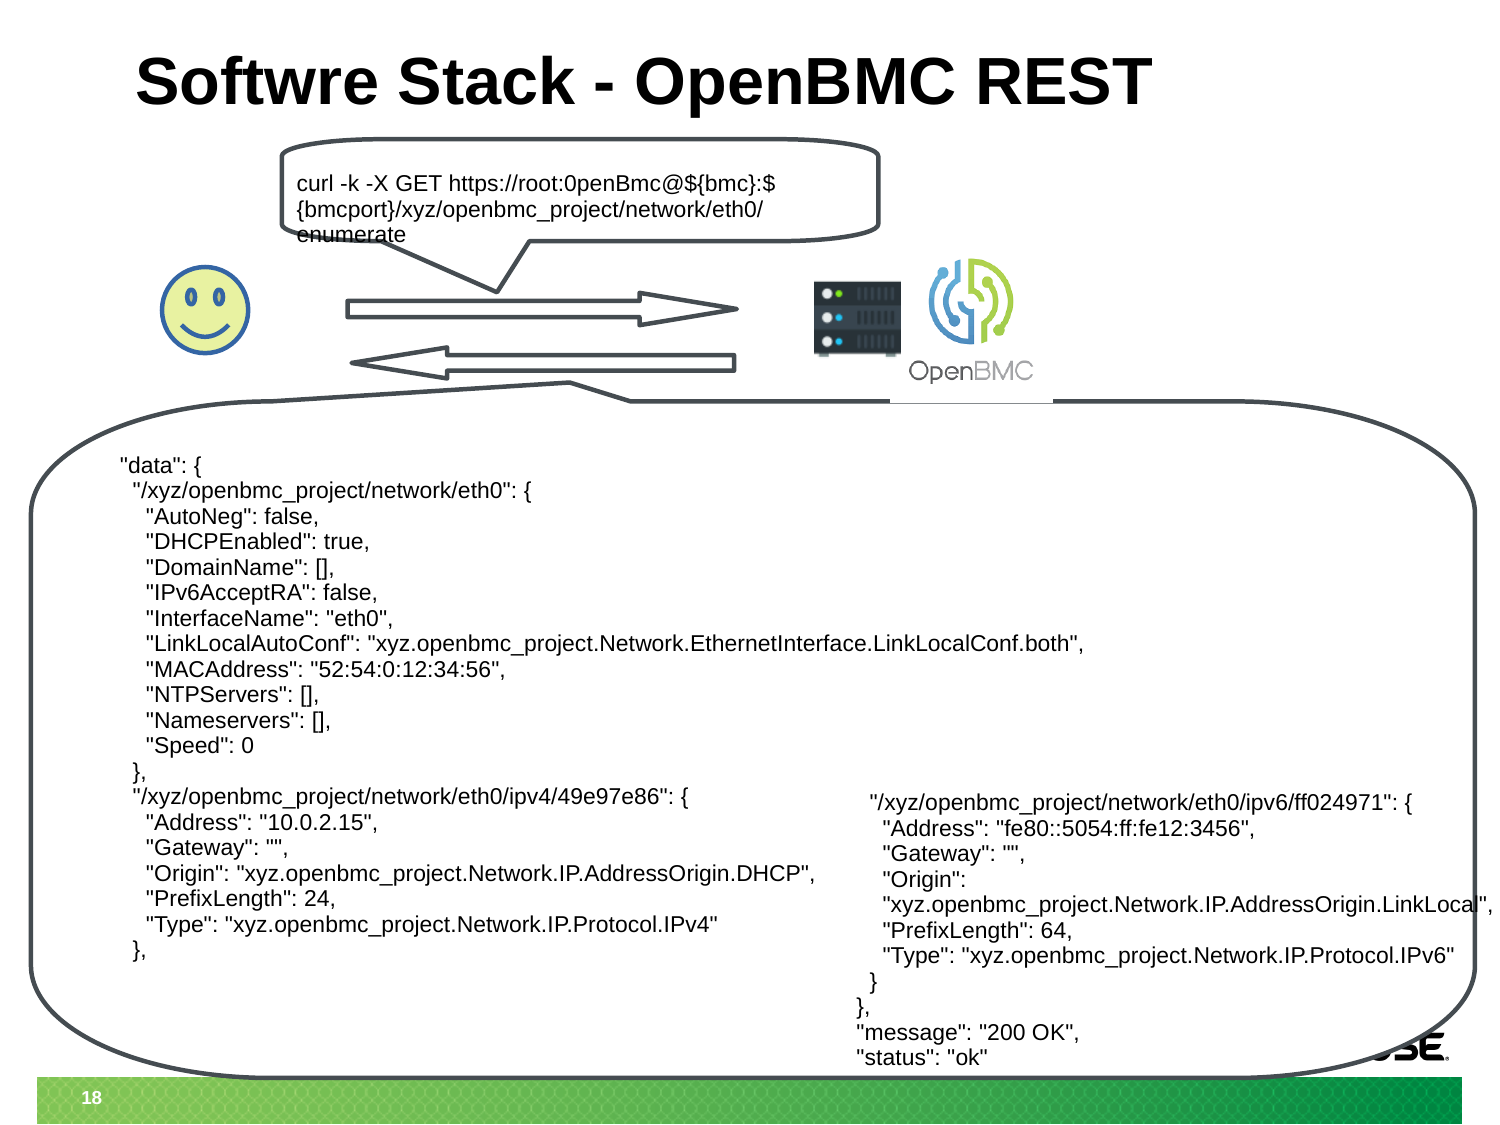

# Softwre Stack - OpenBMC REST
curl -k -X GET https://root:0penBmc@${bmc}:${bmcport}/xyz/openbmc_project/network/eth0/enumerate
 "data": {
 "/xyz/openbmc_project/network/eth0": {
 "AutoNeg": false,
 "DHCPEnabled": true,
 "DomainName": [],
 "IPv6AcceptRA": false,
 "InterfaceName": "eth0",
 "LinkLocalAutoConf": "xyz.openbmc_project.Network.EthernetInterface.LinkLocalConf.both",
 "MACAddress": "52:54:0:12:34:56",
 "NTPServers": [],
 "Nameservers": [],
 "Speed": 0
 },
 "/xyz/openbmc_project/network/eth0/ipv4/49e97e86": {
 "Address": "10.0.2.15",
 "Gateway": "",
 "Origin": "xyz.openbmc_project.Network.IP.AddressOrigin.DHCP",
 "PrefixLength": 24,
 "Type": "xyz.openbmc_project.Network.IP.Protocol.IPv4"
 },
 "/xyz/openbmc_project/network/eth0/ipv6/ff024971": {
 "Address": "fe80::5054:ff:fe12:3456",
 "Gateway": "",
 "Origin":
 "xyz.openbmc_project.Network.IP.AddressOrigin.LinkLocal",
 "PrefixLength": 64,
 "Type": "xyz.openbmc_project.Network.IP.Protocol.IPv6"
 }
 },
 "message": "200 OK",
 "status": "ok"